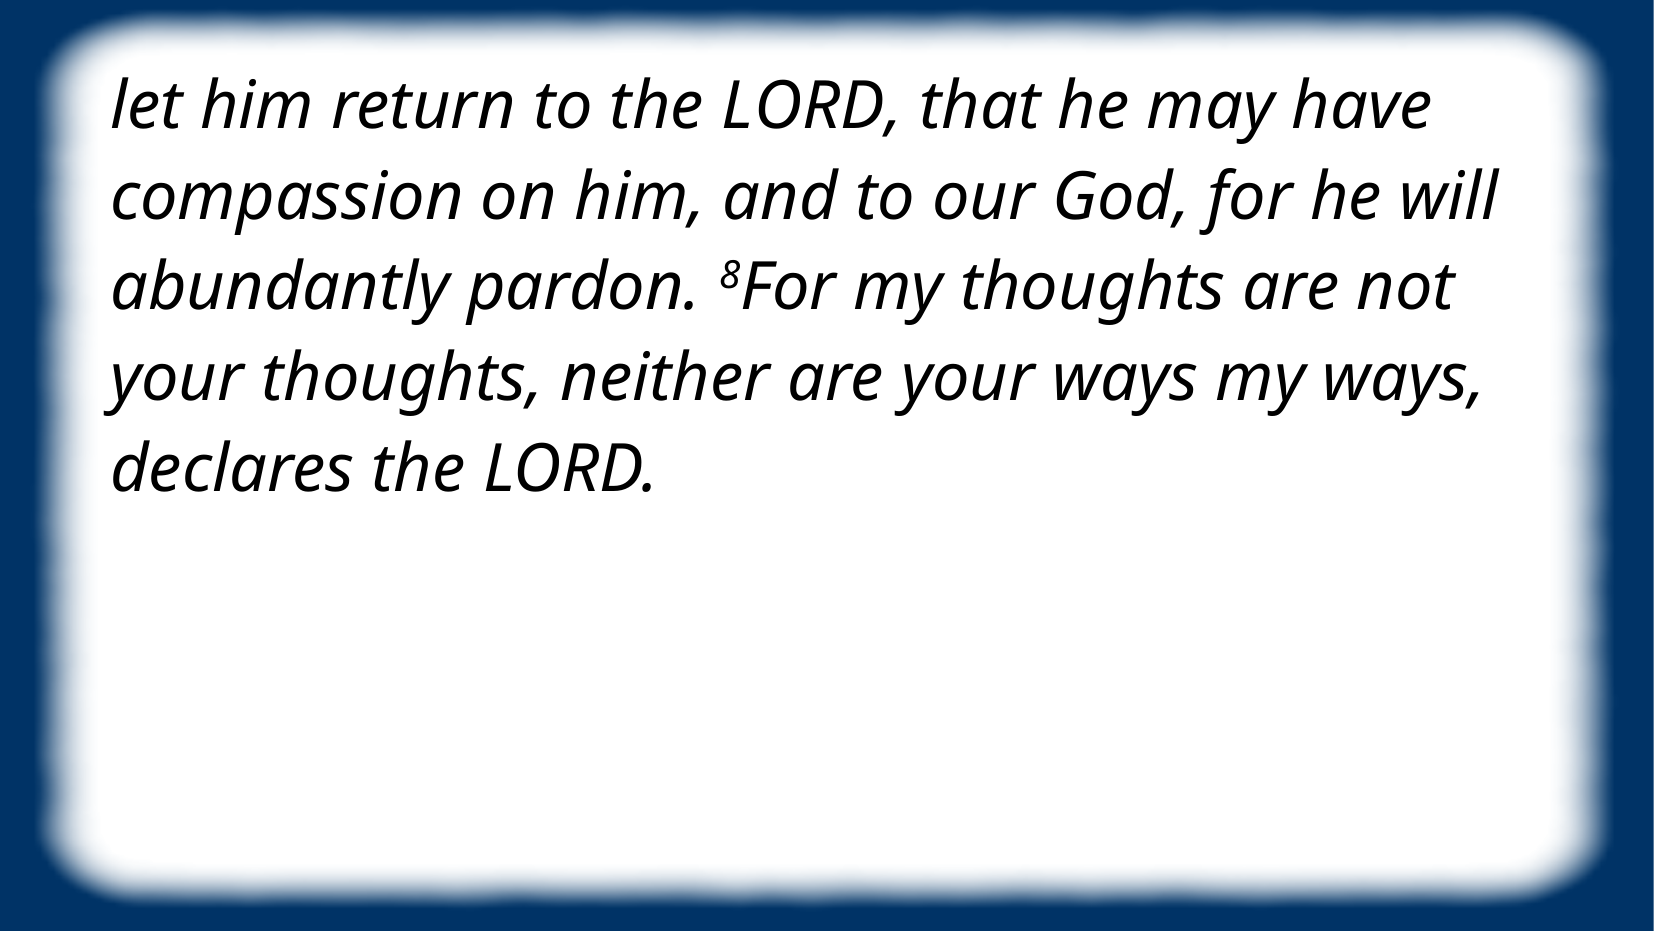

let him return to the LORD, that he may have compassion on him, and to our God, for he will abundantly pardon. 8For my thoughts are not your thoughts, neither are your ways my ways, declares the LORD.